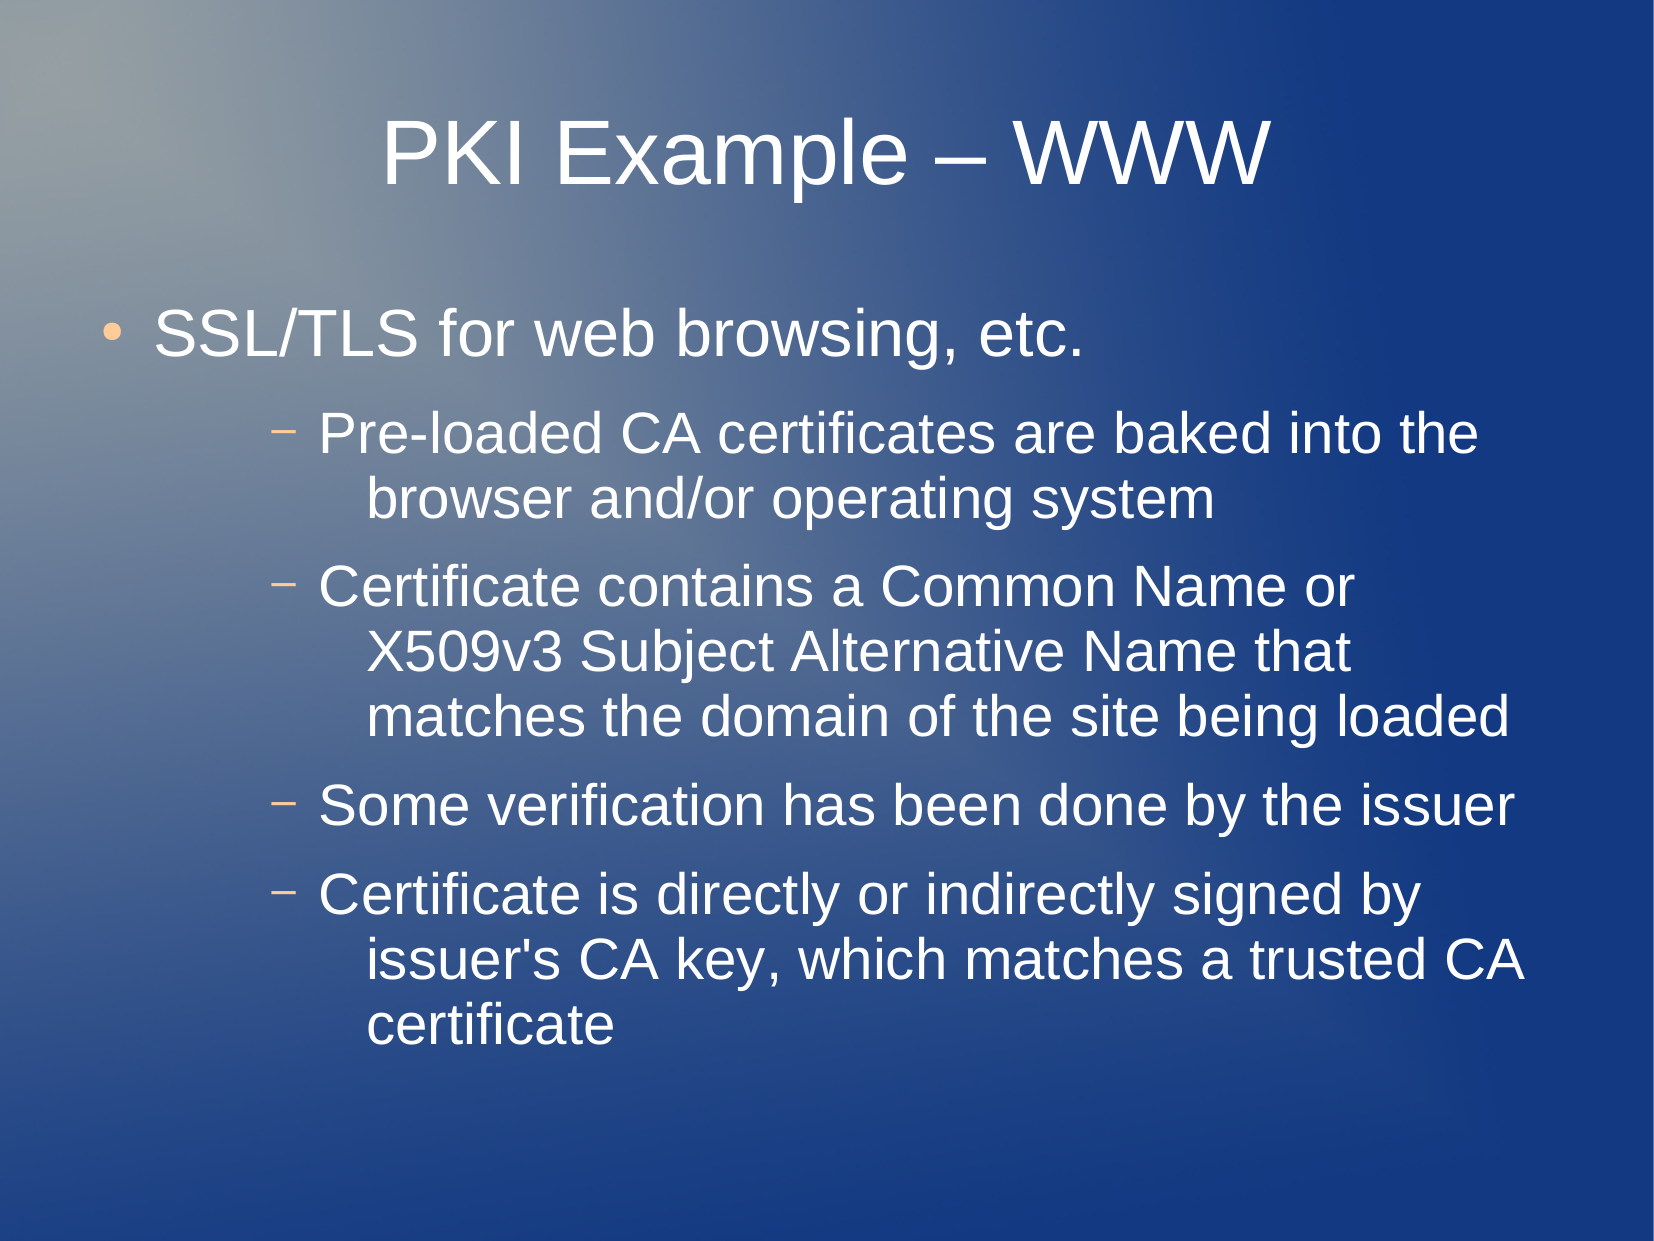

# PKI Example – WWW
SSL/TLS for web browsing, etc.
Pre-loaded CA certificates are baked into the browser and/or operating system
Certificate contains a Common Name or X509v3 Subject Alternative Name that matches the domain of the site being loaded
Some verification has been done by the issuer
Certificate is directly or indirectly signed by issuer's CA key, which matches a trusted CA certificate